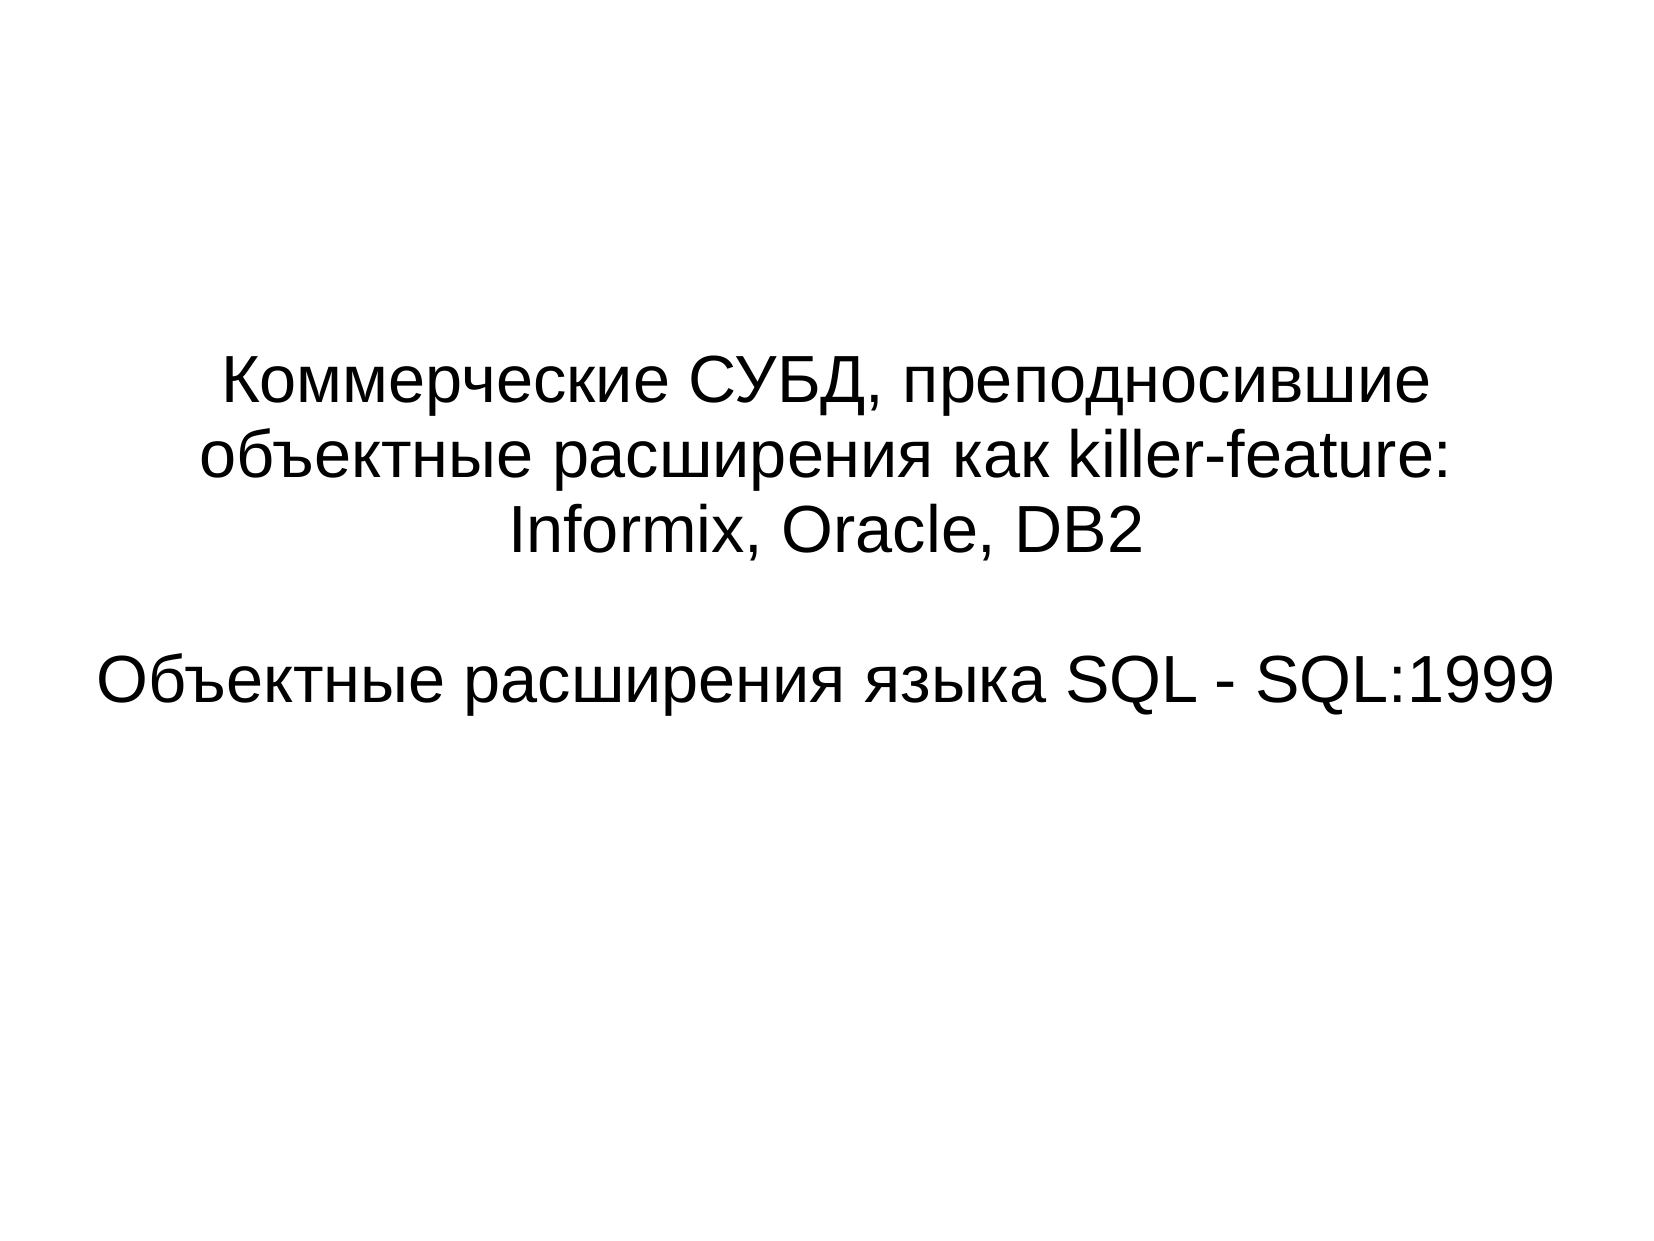

# Коммерческие СУБД, преподносившие объектные расширения как killer-feature: Informix, Oracle, DB2
Объектные расширения языка SQL - SQL:1999